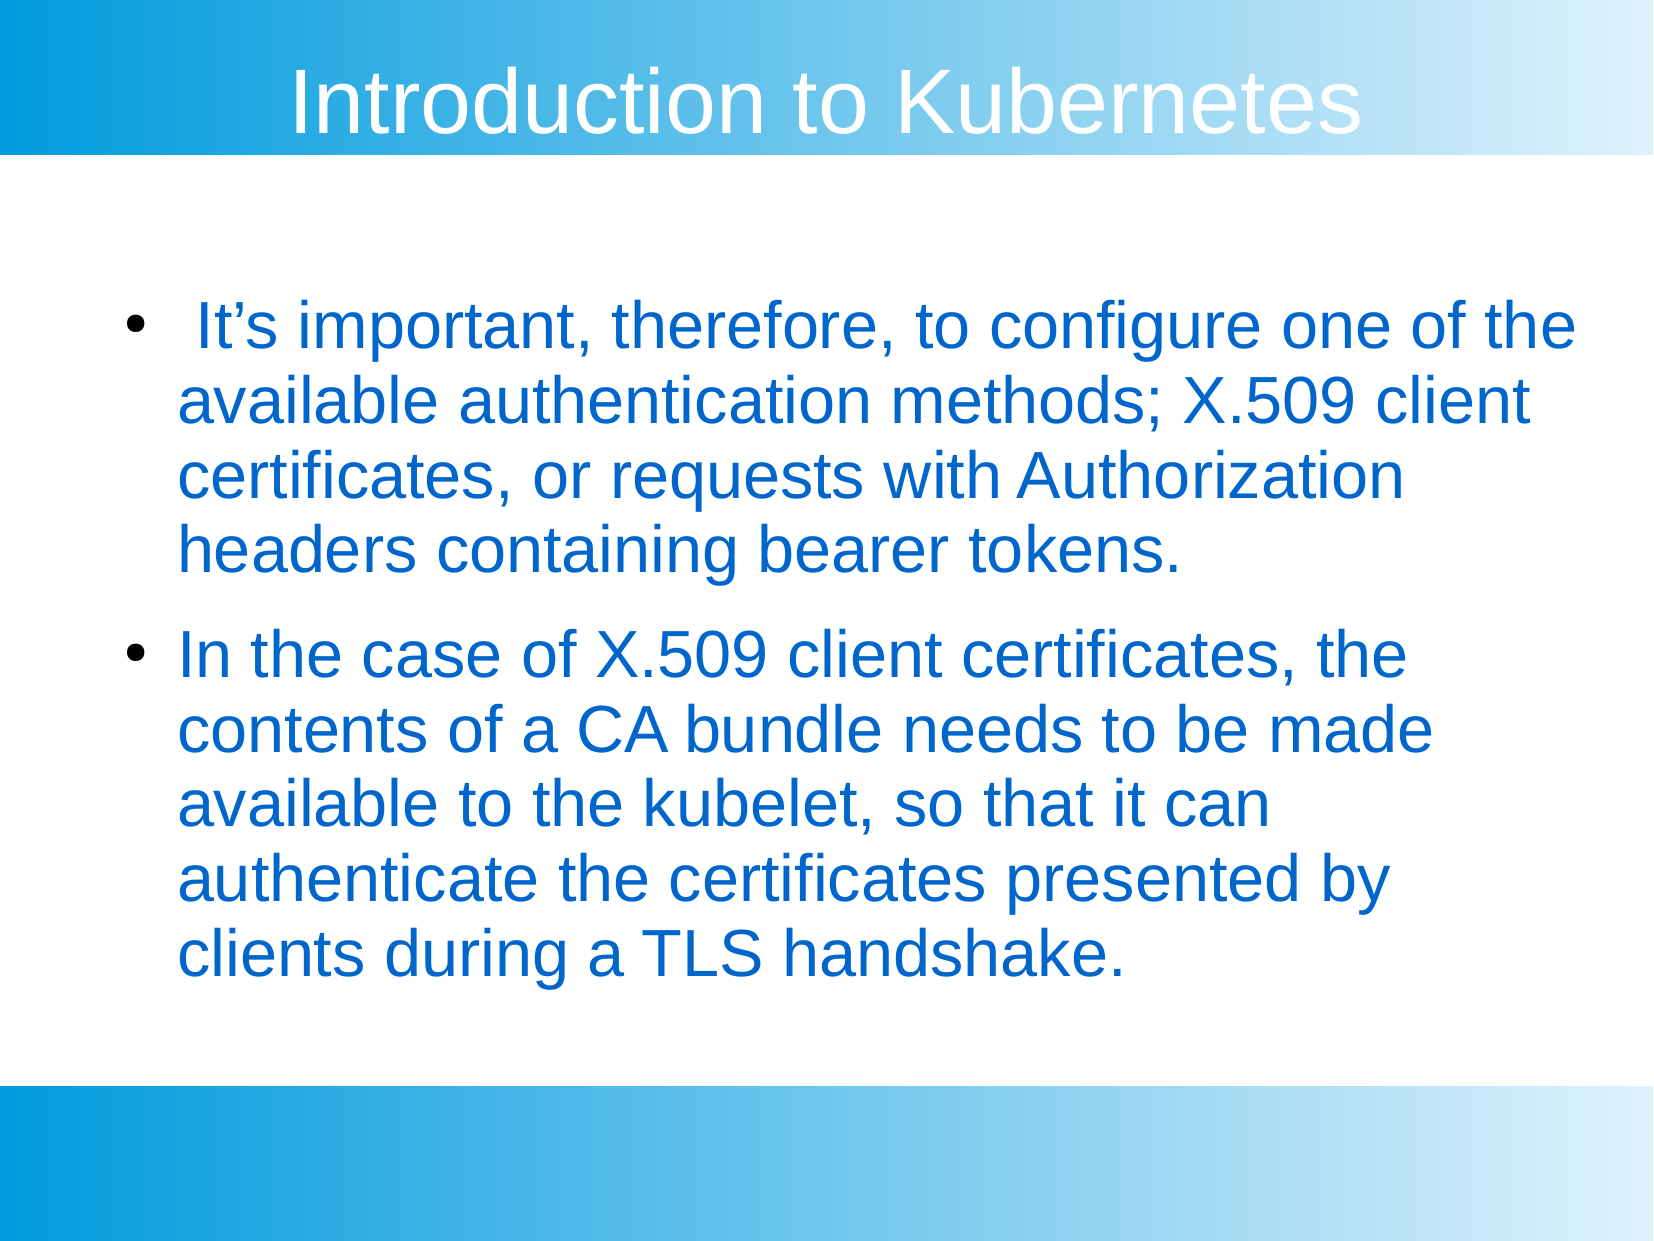

# Introduction to Kubernetes
 It’s important, therefore, to configure one of the available authentication methods; X.509 client certificates, or requests with Authorization headers containing bearer tokens.
In the case of X.509 client certificates, the contents of a CA bundle needs to be made available to the kubelet, so that it can authenticate the certificates presented by clients during a TLS handshake.